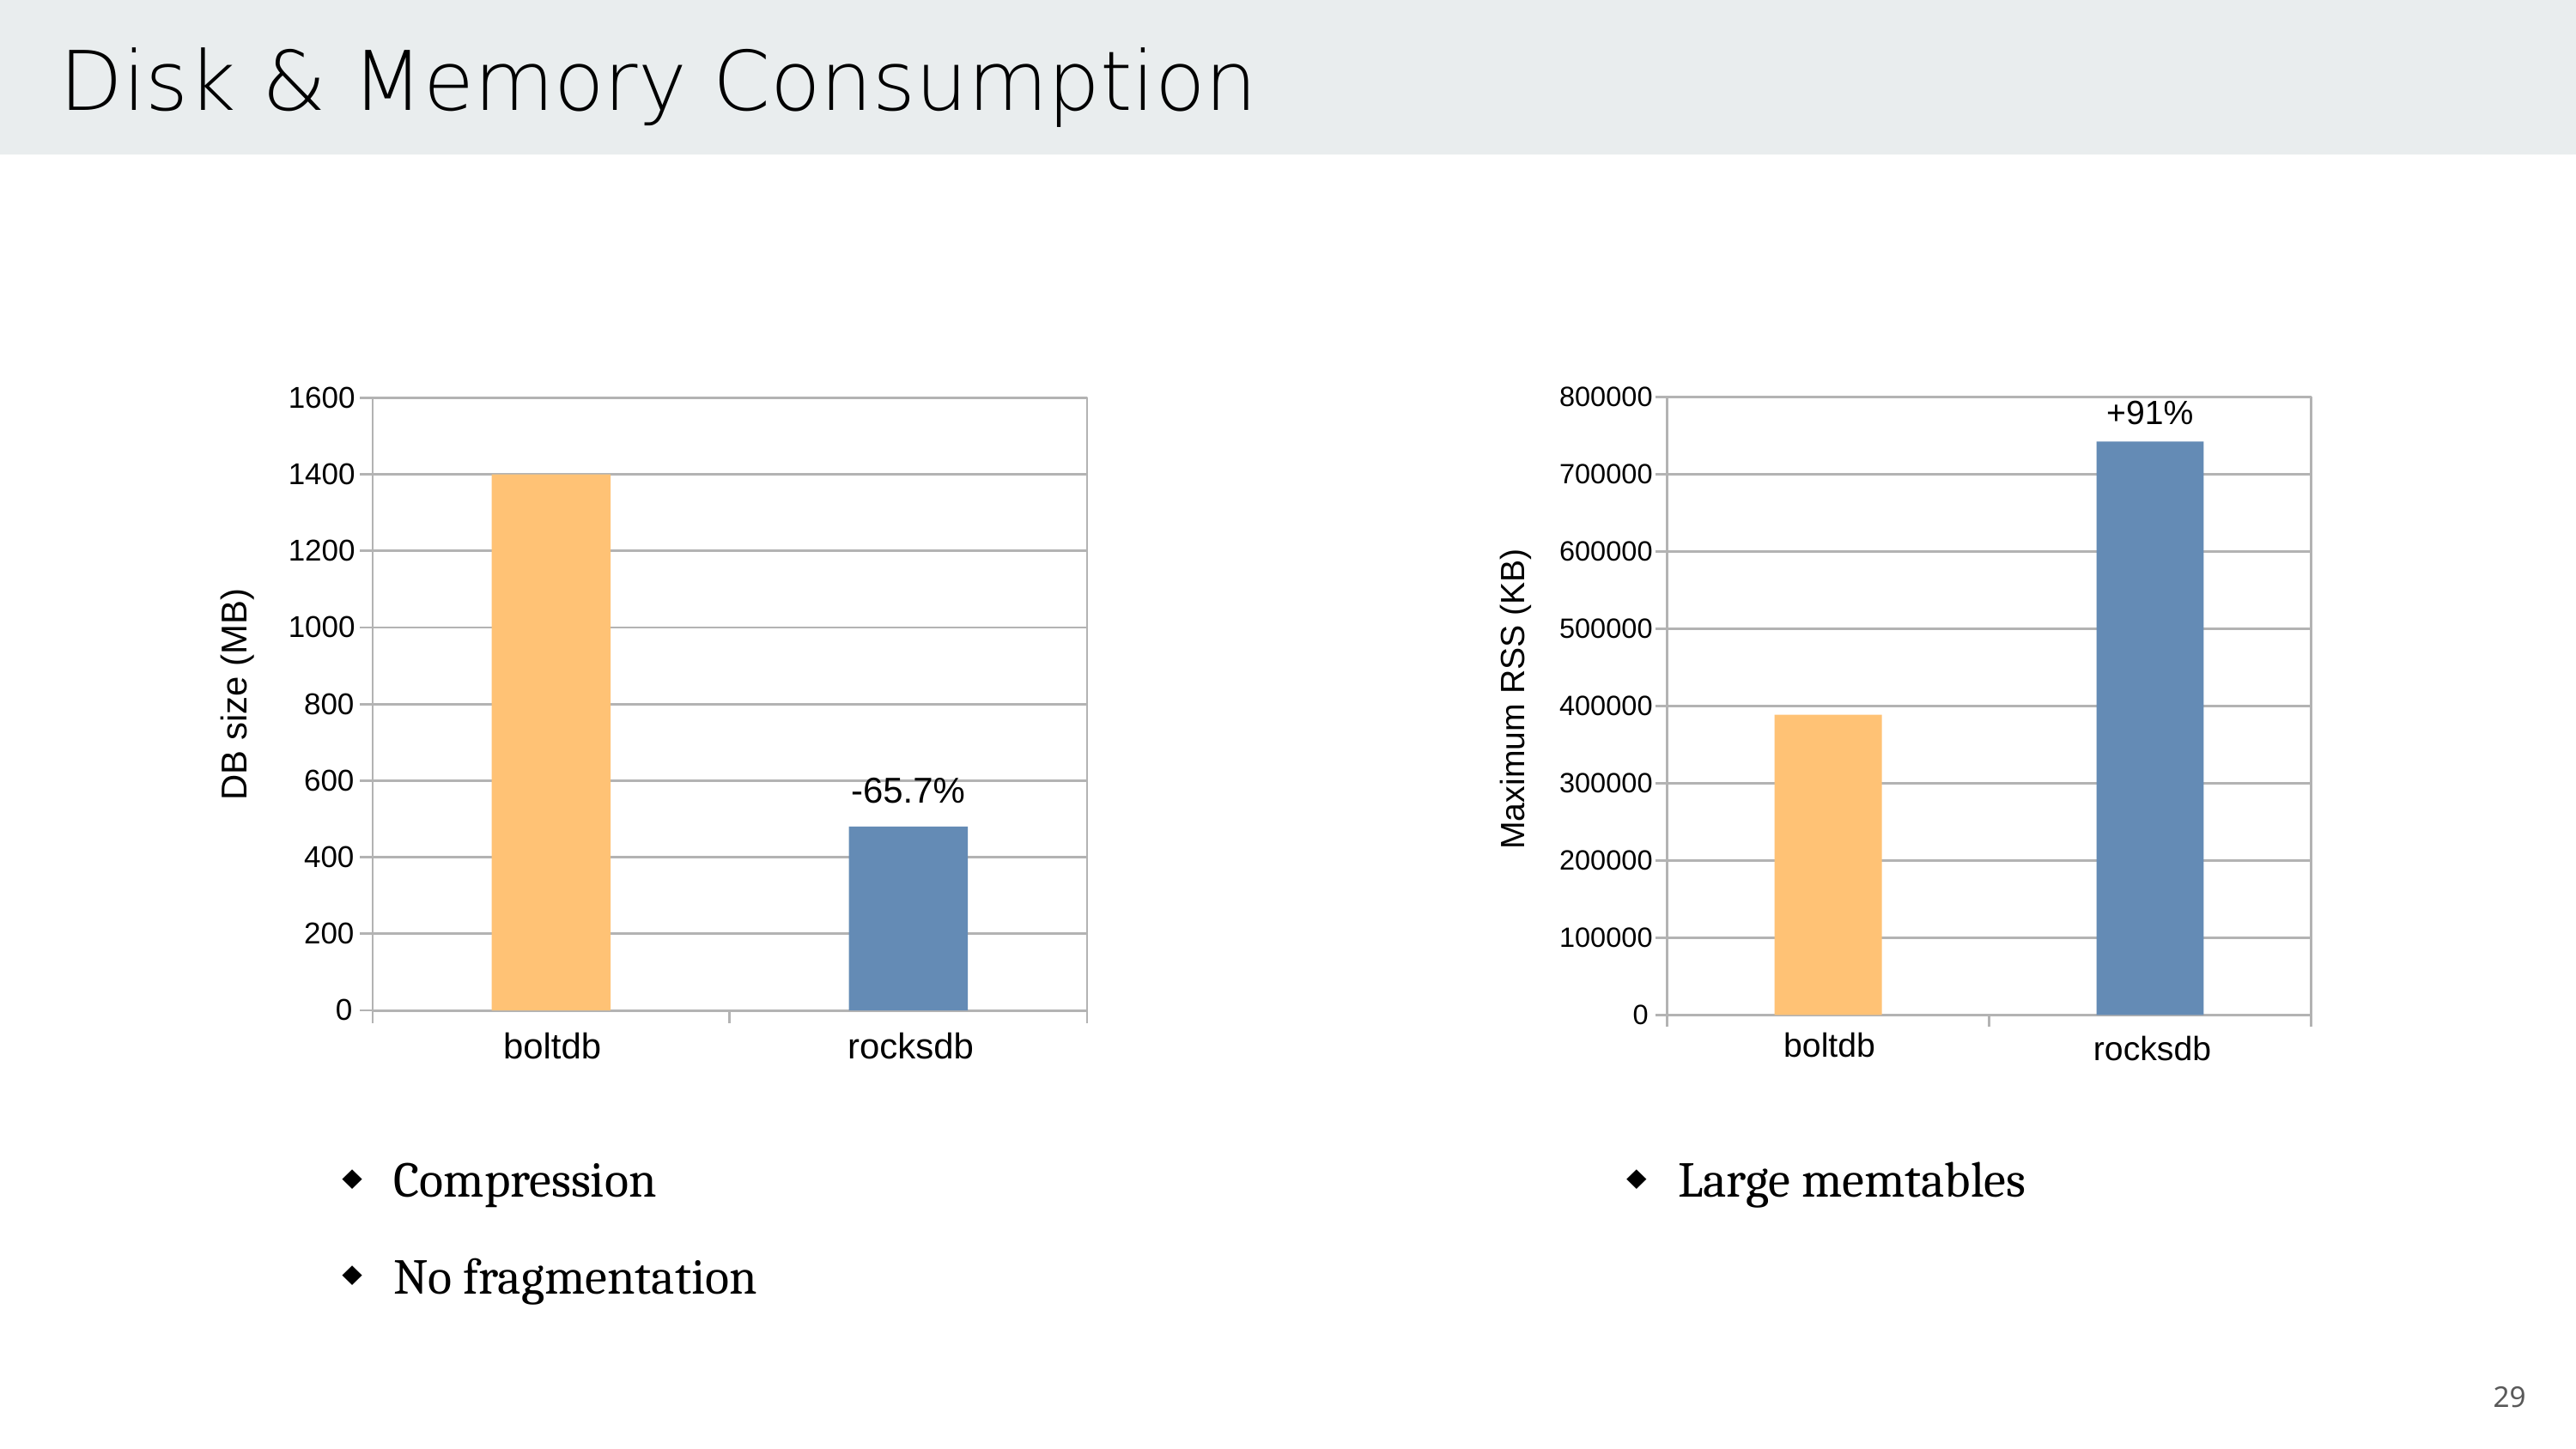

# Disk & Memory Consumption
Compression
Large memtables
No fragmentation
29